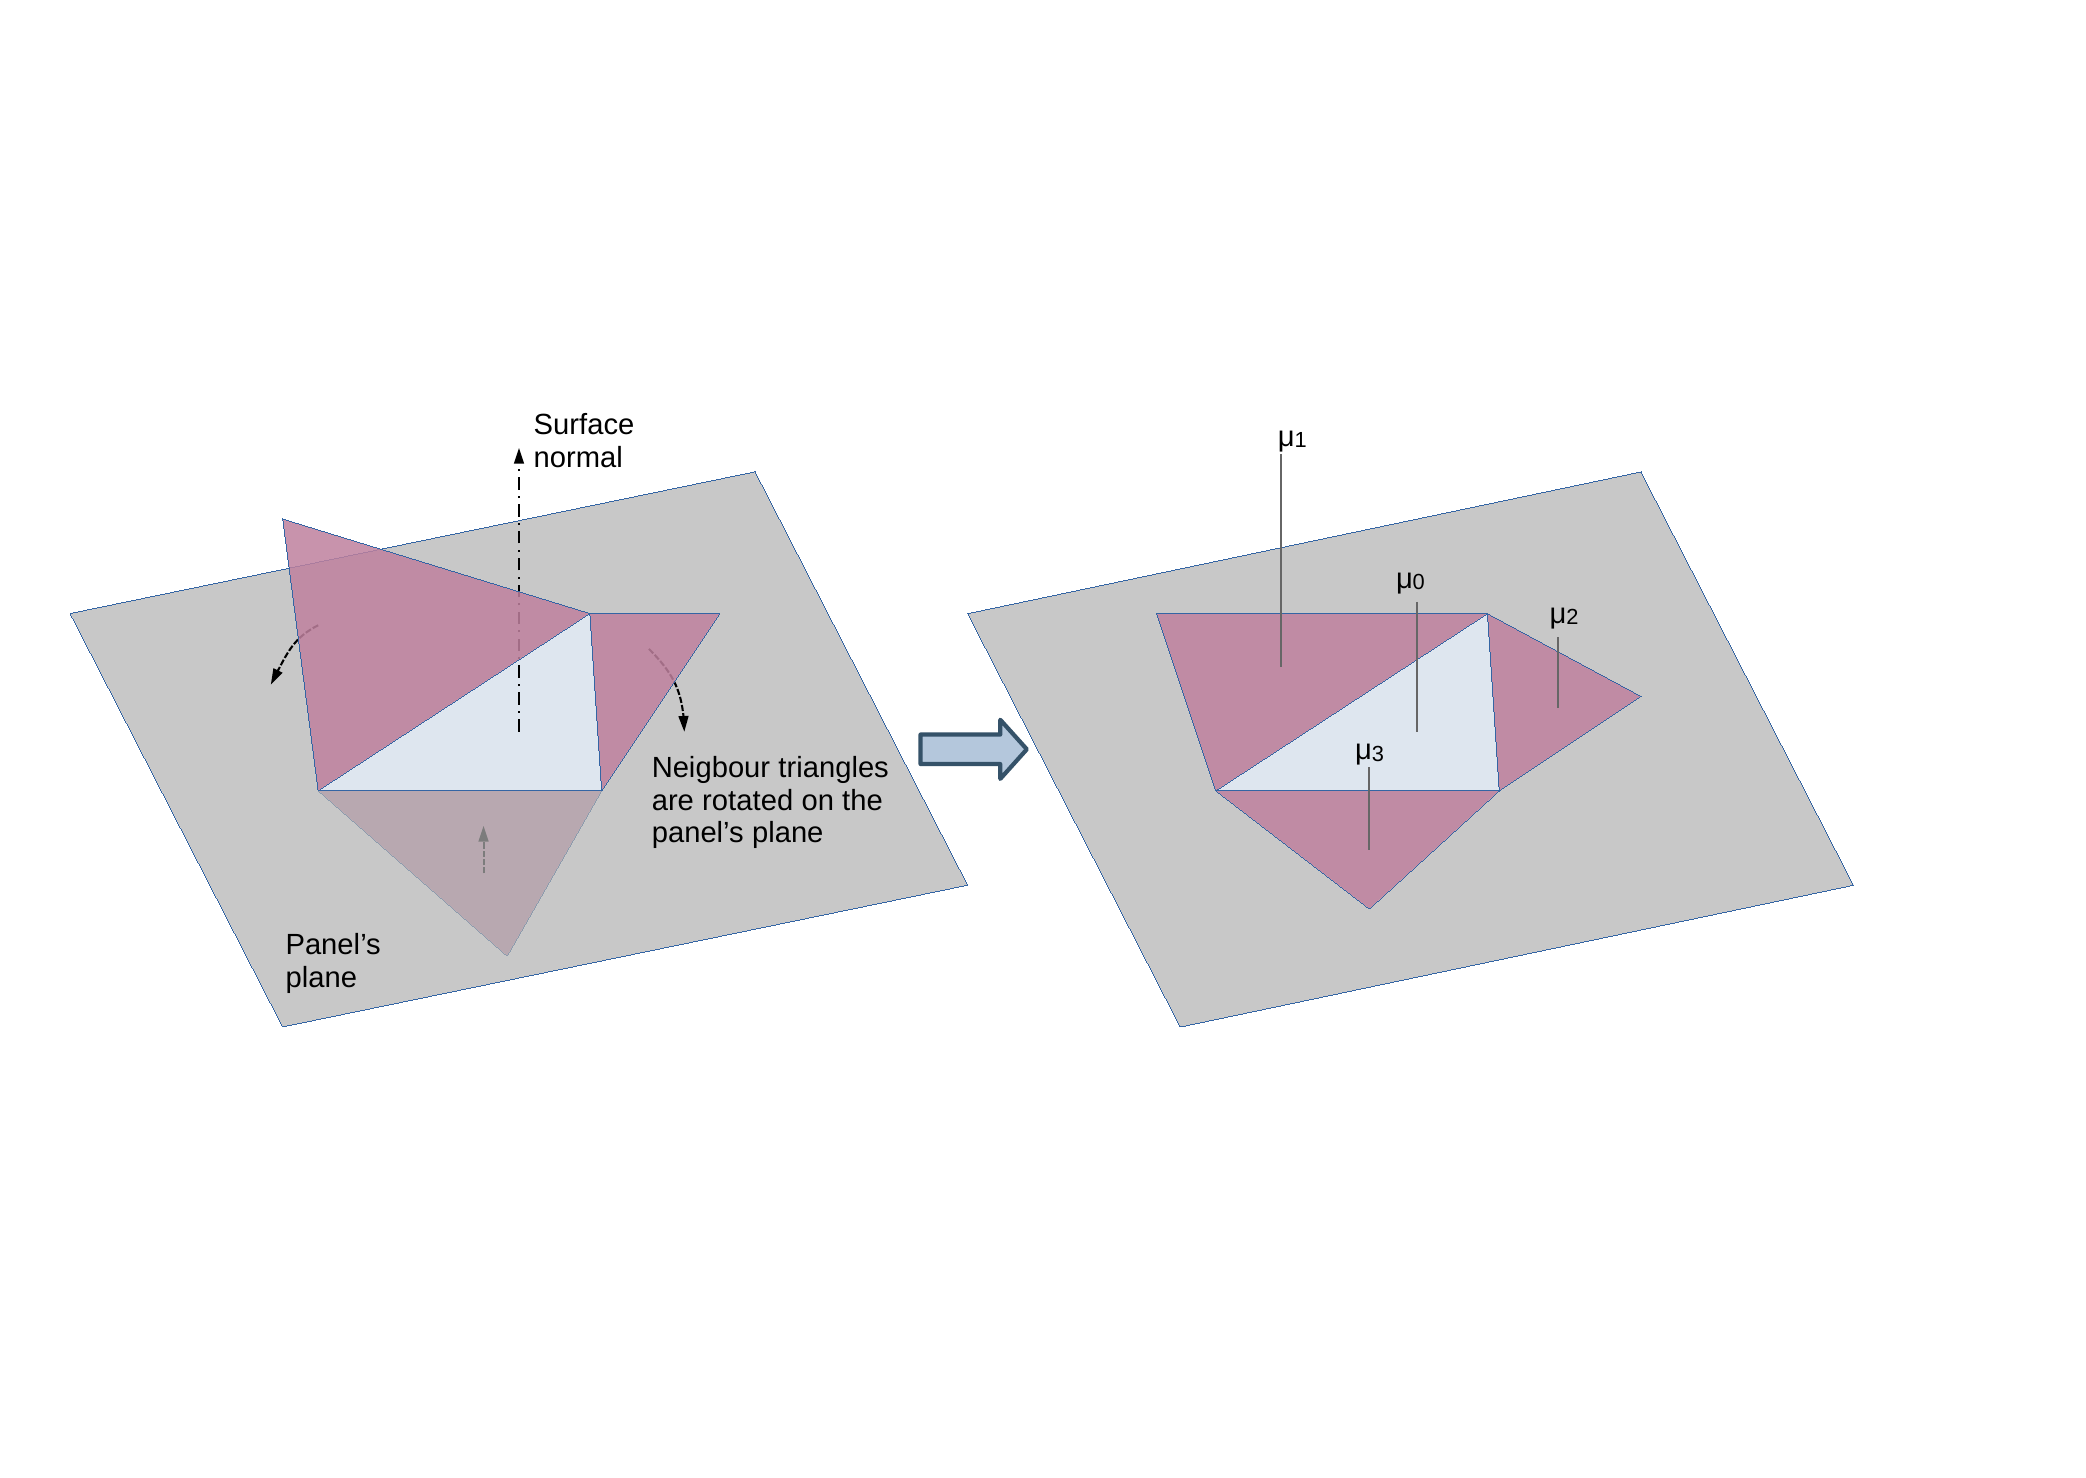

Surface normal
μ1
μ0
μ2
μ3
Neigbour triangles are rotated on the panel’s plane
Panel’s plane